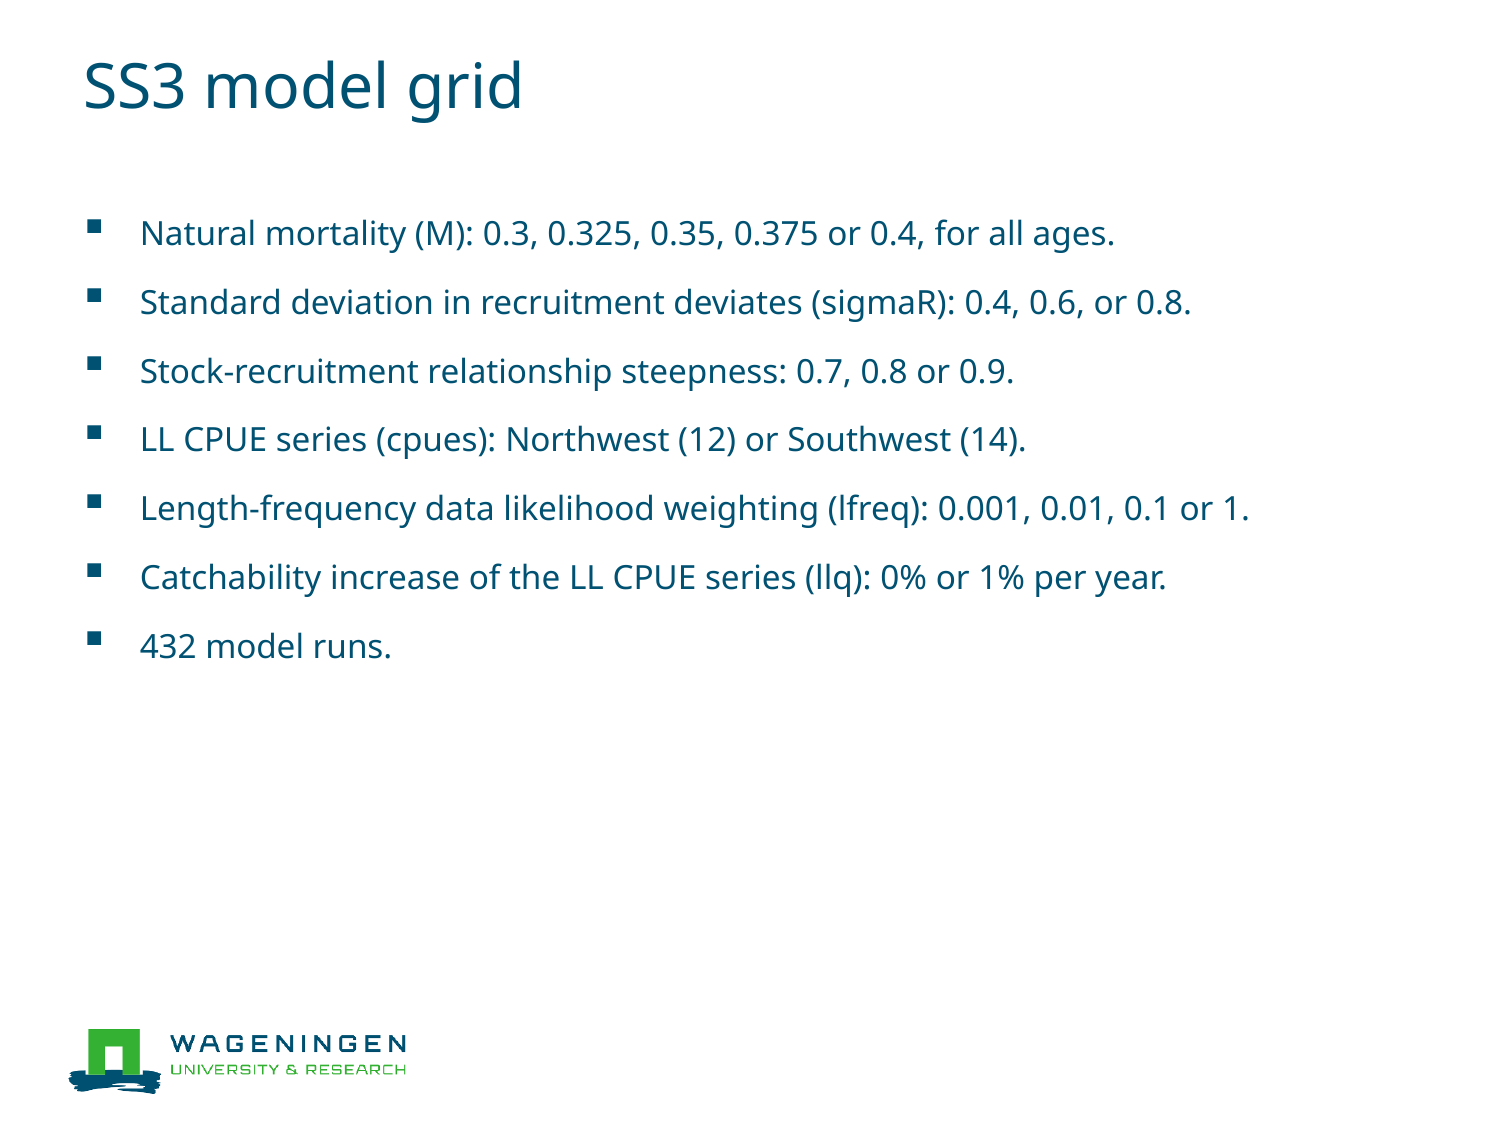

# SS3 model grid
Natural mortality (M): 0.3, 0.325, 0.35, 0.375 or 0.4, for all ages.
Standard deviation in recruitment deviates (sigmaR): 0.4, 0.6, or 0.8.
Stock-recruitment relationship steepness: 0.7, 0.8 or 0.9.
LL CPUE series (cpues): Northwest (12) or Southwest (14).
Length-frequency data likelihood weighting (lfreq): 0.001, 0.01, 0.1 or 1.
Catchability increase of the LL CPUE series (llq): 0% or 1% per year.
432 model runs.